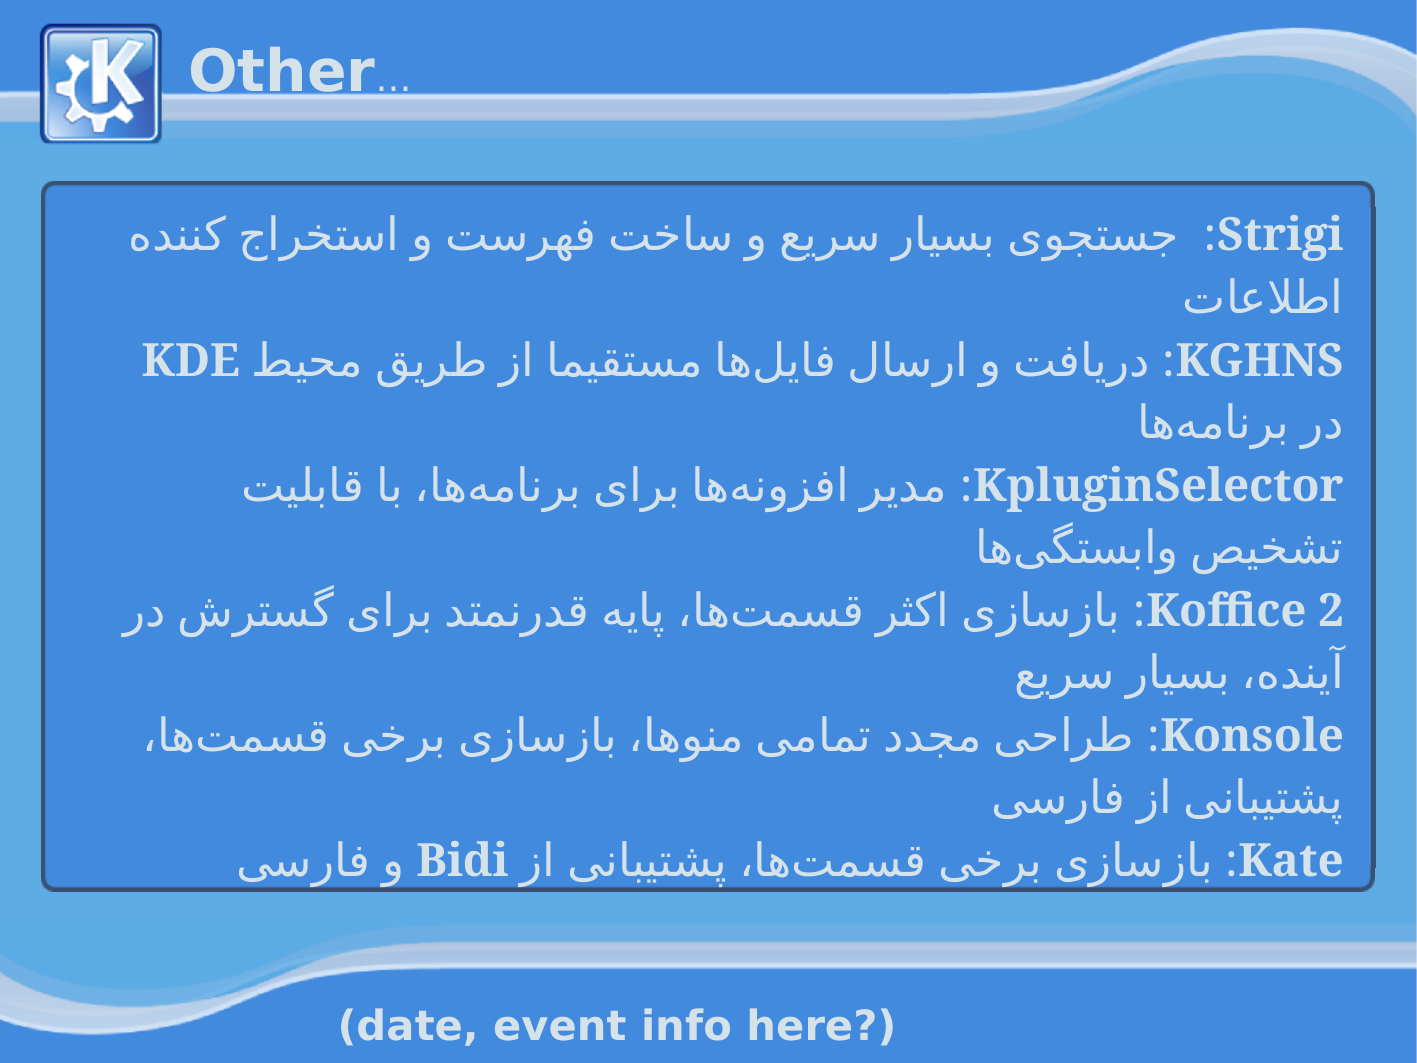

...Other
Strigi: جستجوی بسیار سریع و ساخت فهرست و استخراج کننده اطلاعات
KGHNS: دریافت و ارسال فایل‌ها مستقیما از طریق محیط KDE در برنامه‌ها
KpluginSelector: مدیر افزونه‌ها برای برنامه‌ها، با قابلیت تشخیص وابستگی‌ها
Koffice 2: بازسازی اکثر قسمت‌ها، پایه قدرنمتد برای گسترش در آینده، بسیار سریع
Konsole: طراحی مجدد تمامی منو‌ها، بازسازی برخی قسمت‌ها، پشتیبانی از فارسی
Kate: بازسازی برخی قسمت‌ها، پشتیبانی از Bidi و فارسی